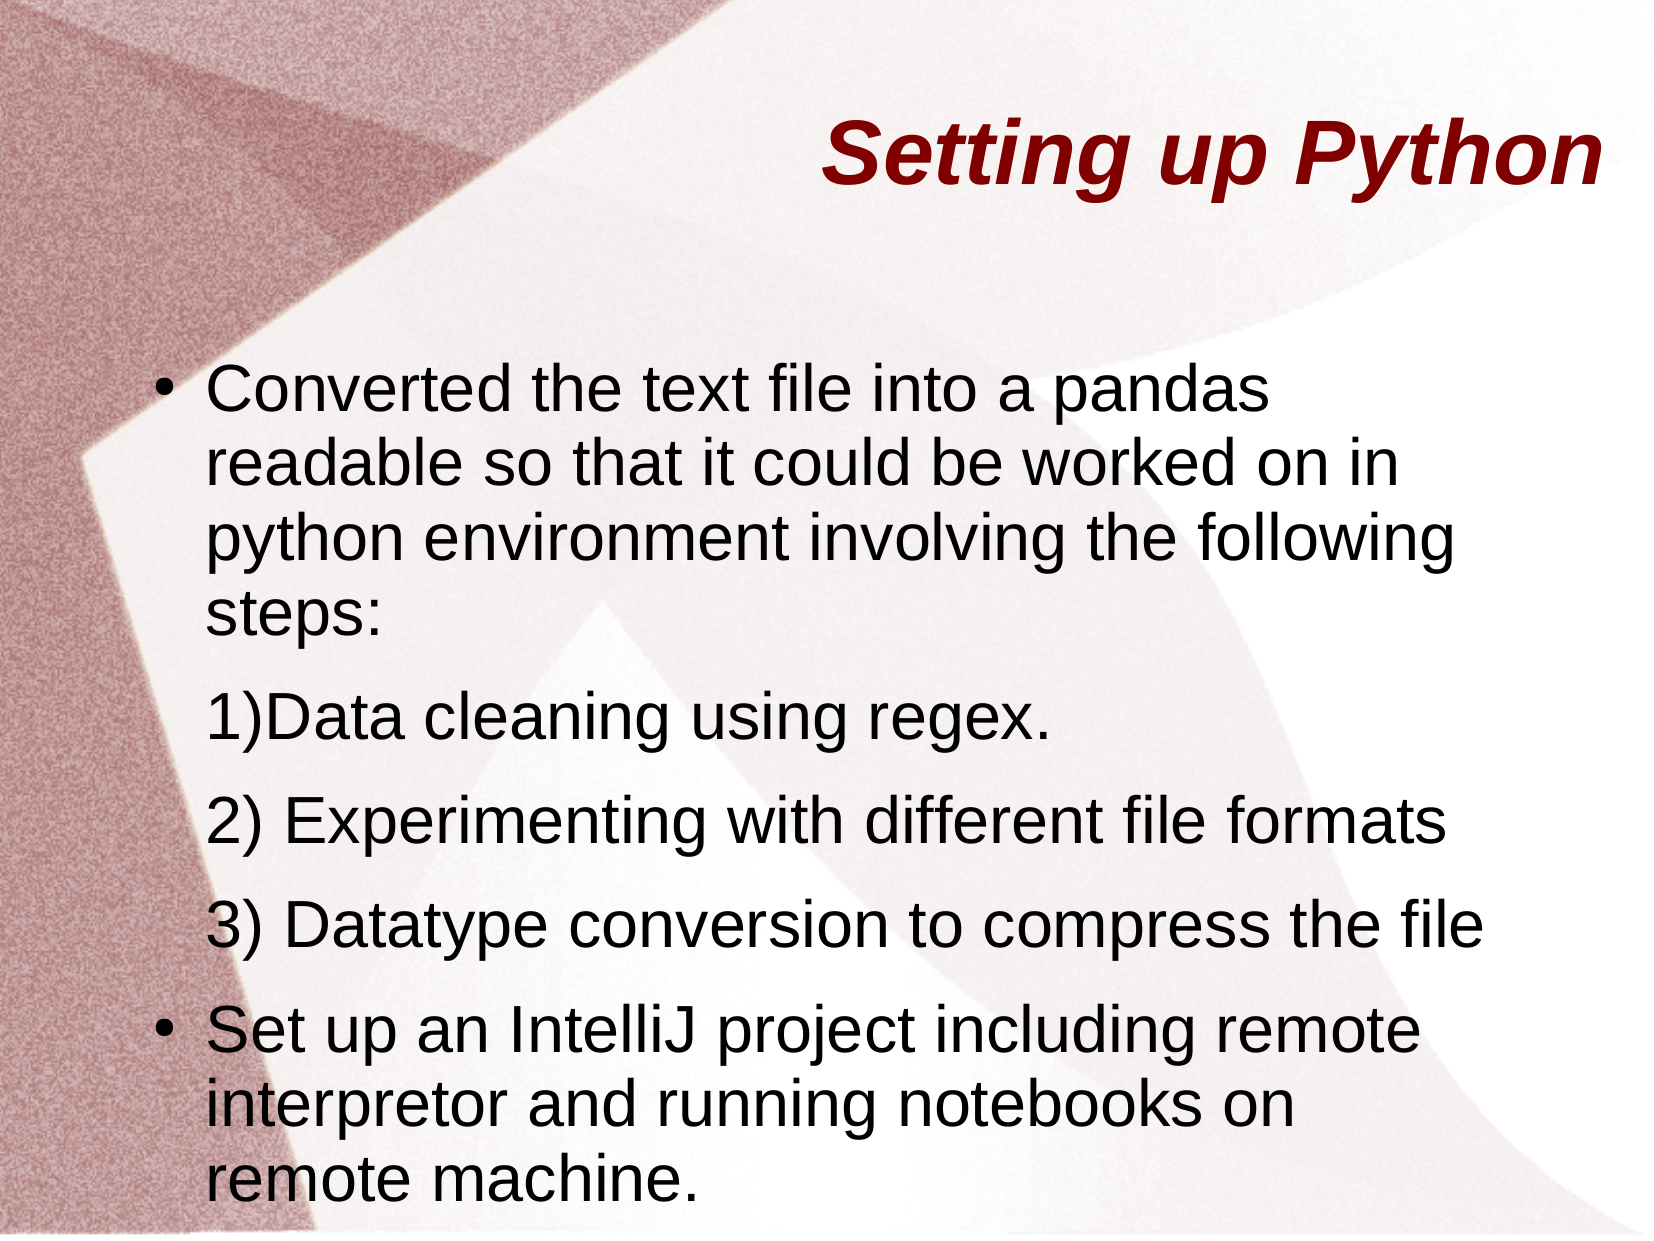

# Setting up Python
Converted the text file into a pandas readable so that it could be worked on in python environment involving the following steps:
1)Data cleaning using regex.
2) Experimenting with different file formats
3) Datatype conversion to compress the file
Set up an IntelliJ project including remote interpretor and running notebooks on remote machine.
Set up a version Control.